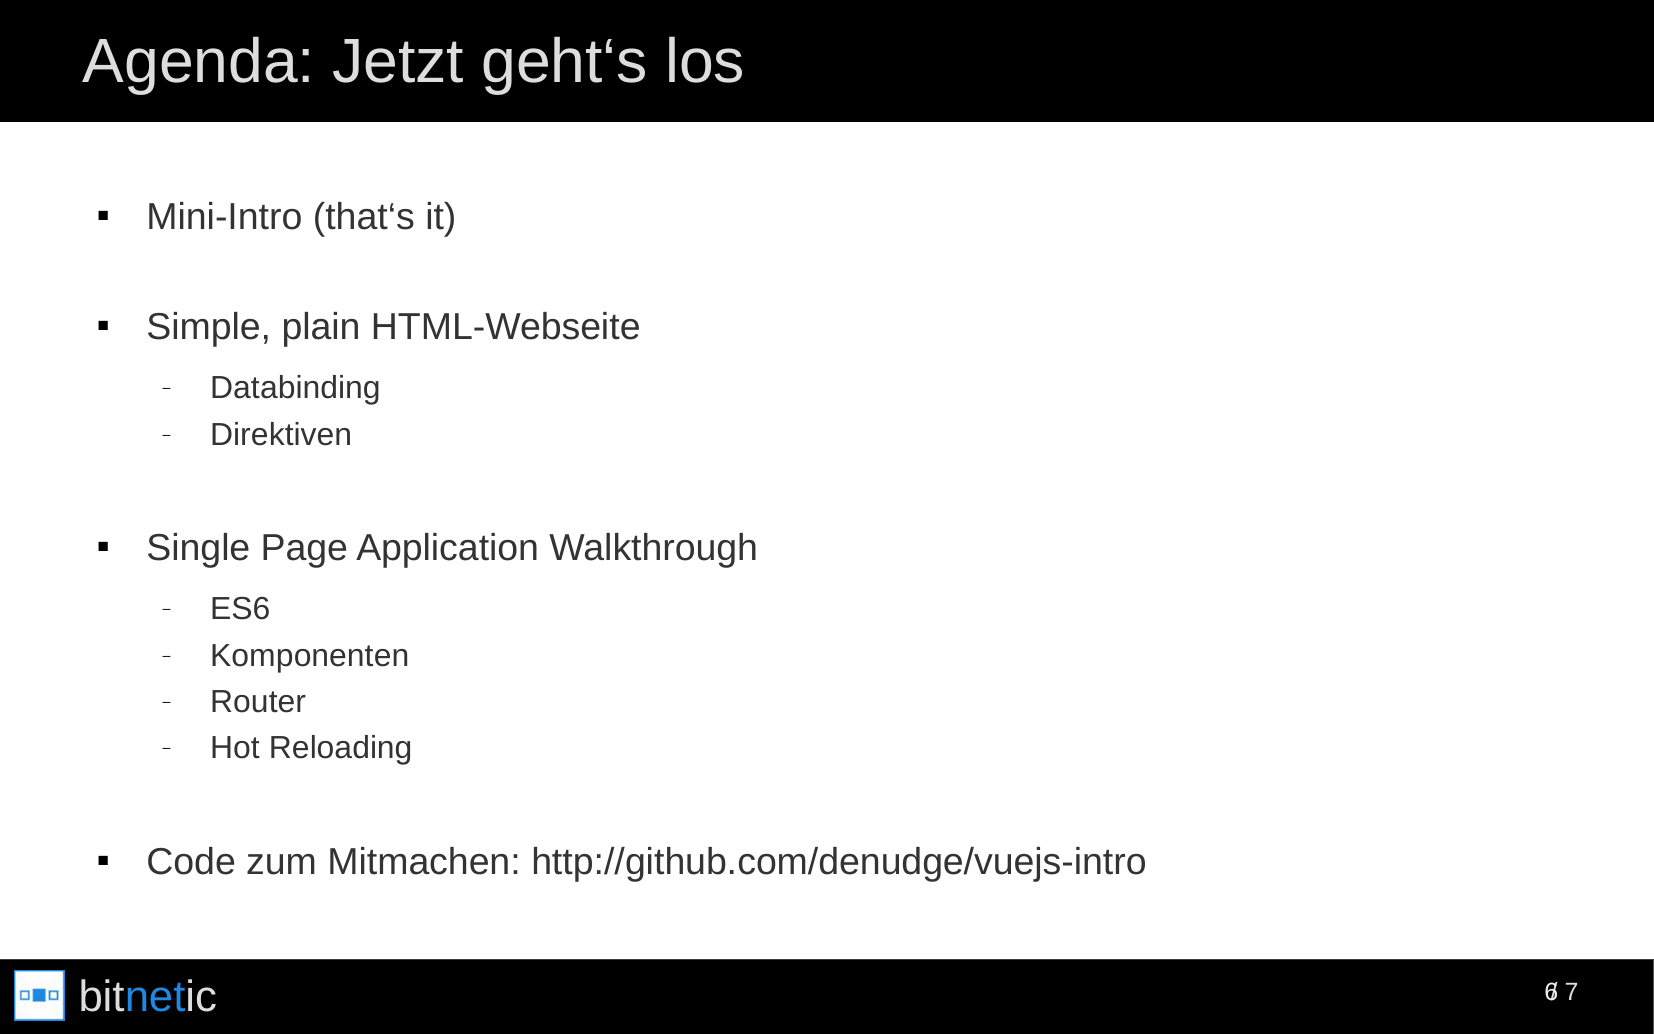

# Agenda: Jetzt geht‘s los
Mini-Intro (that‘s it)
Simple, plain HTML-Webseite
Databinding
Direktiven
Single Page Application Walkthrough
ES6
Komponenten
Router
Hot Reloading
Code zum Mitmachen: http://github.com/denudge/vuejs-intro